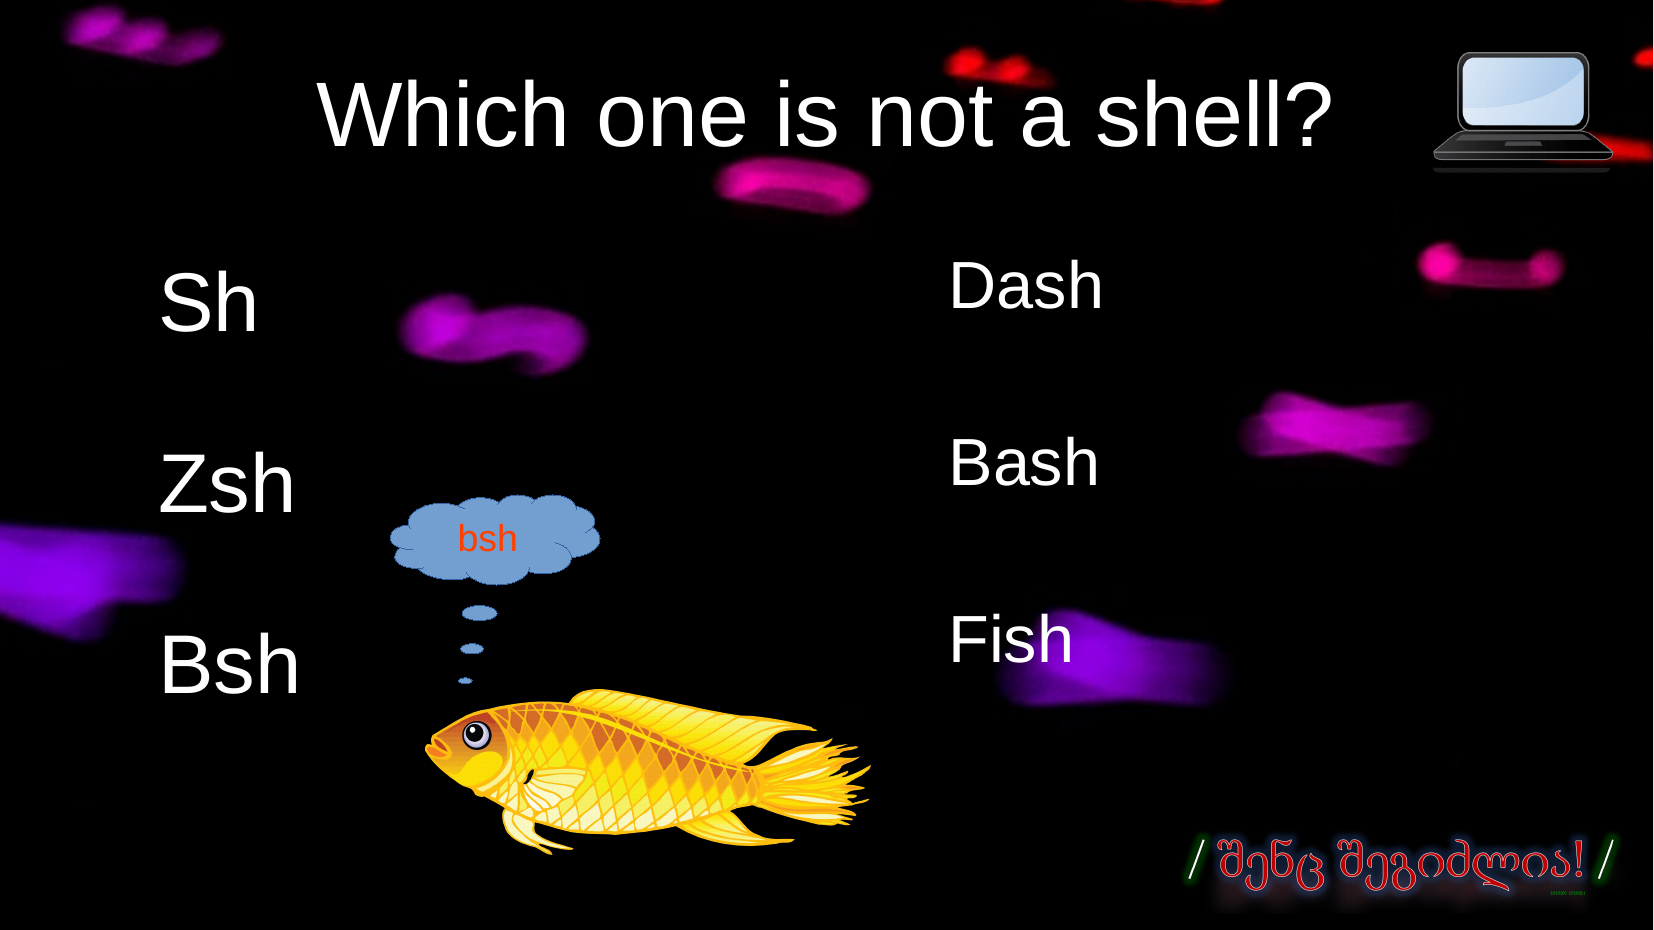

# Which one is not a shell?
 Sh
 Zsh
 Bsh
 Dash
 Bash
 Fish
bsh